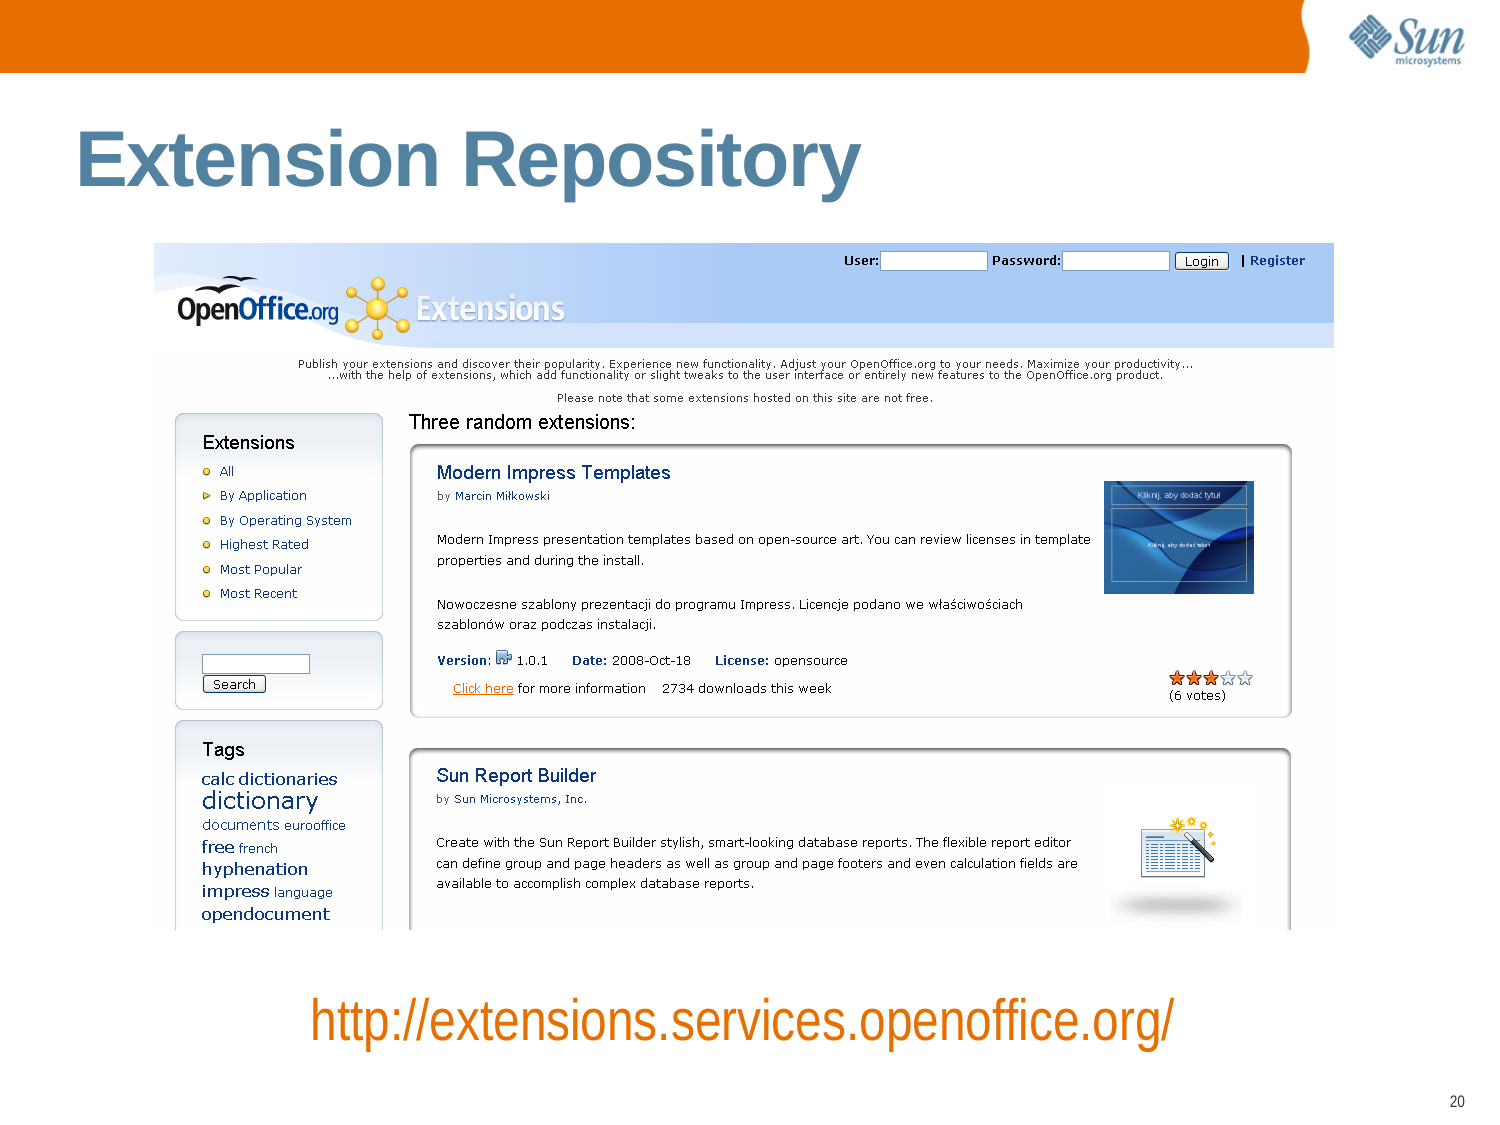

# Extension Repository
<link to Extension Repository>
http://extensions.services.openoffice.org/